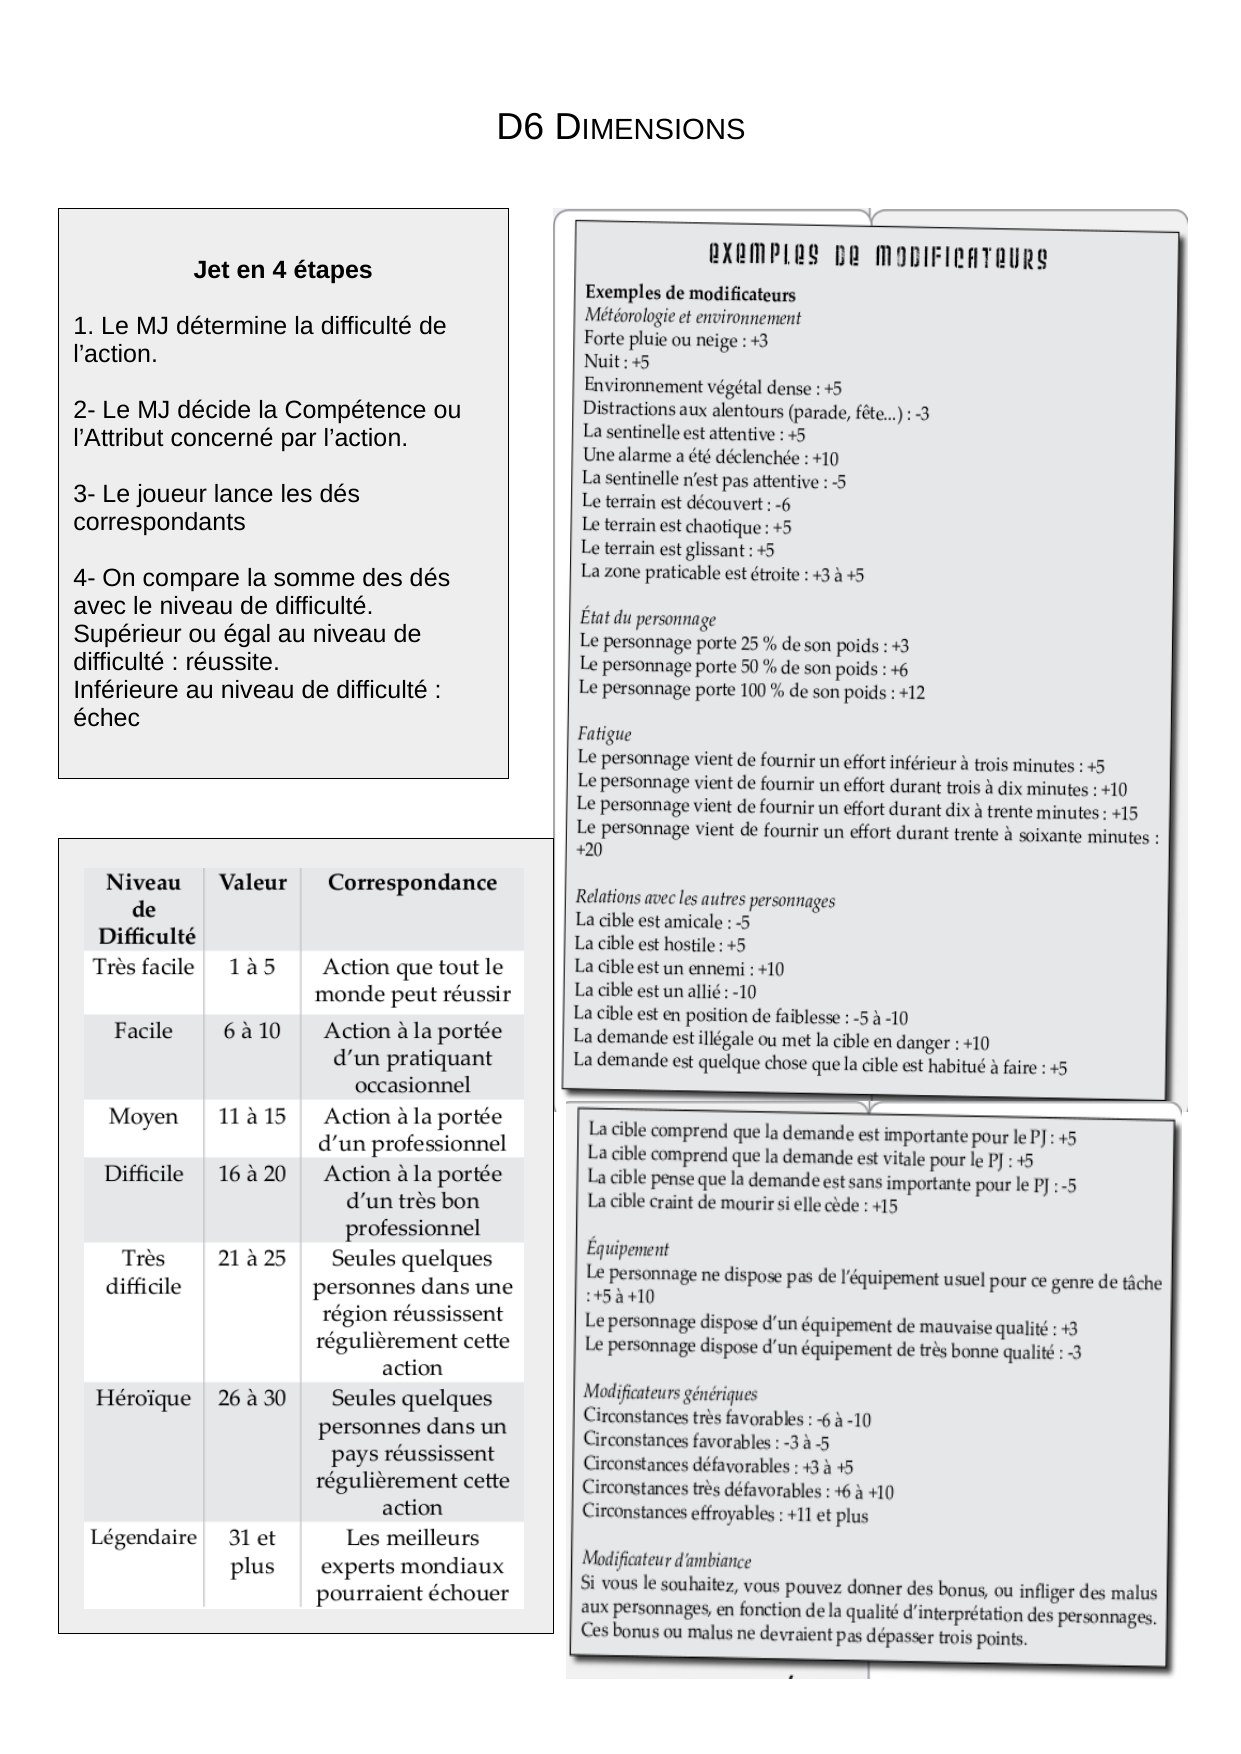

D6 DIMENSIONS
Jet en 4 étapes
1. Le MJ détermine la difficulté de l’action.
2- Le MJ décide la Compétence ou l’Attribut concerné par l’action.
3- Le joueur lance les dés correspondants
4- On compare la somme des dés avec le niveau de difficulté.
Supérieur ou égal au niveau de difficulté : réussite.
Inférieure au niveau de difficulté : échec